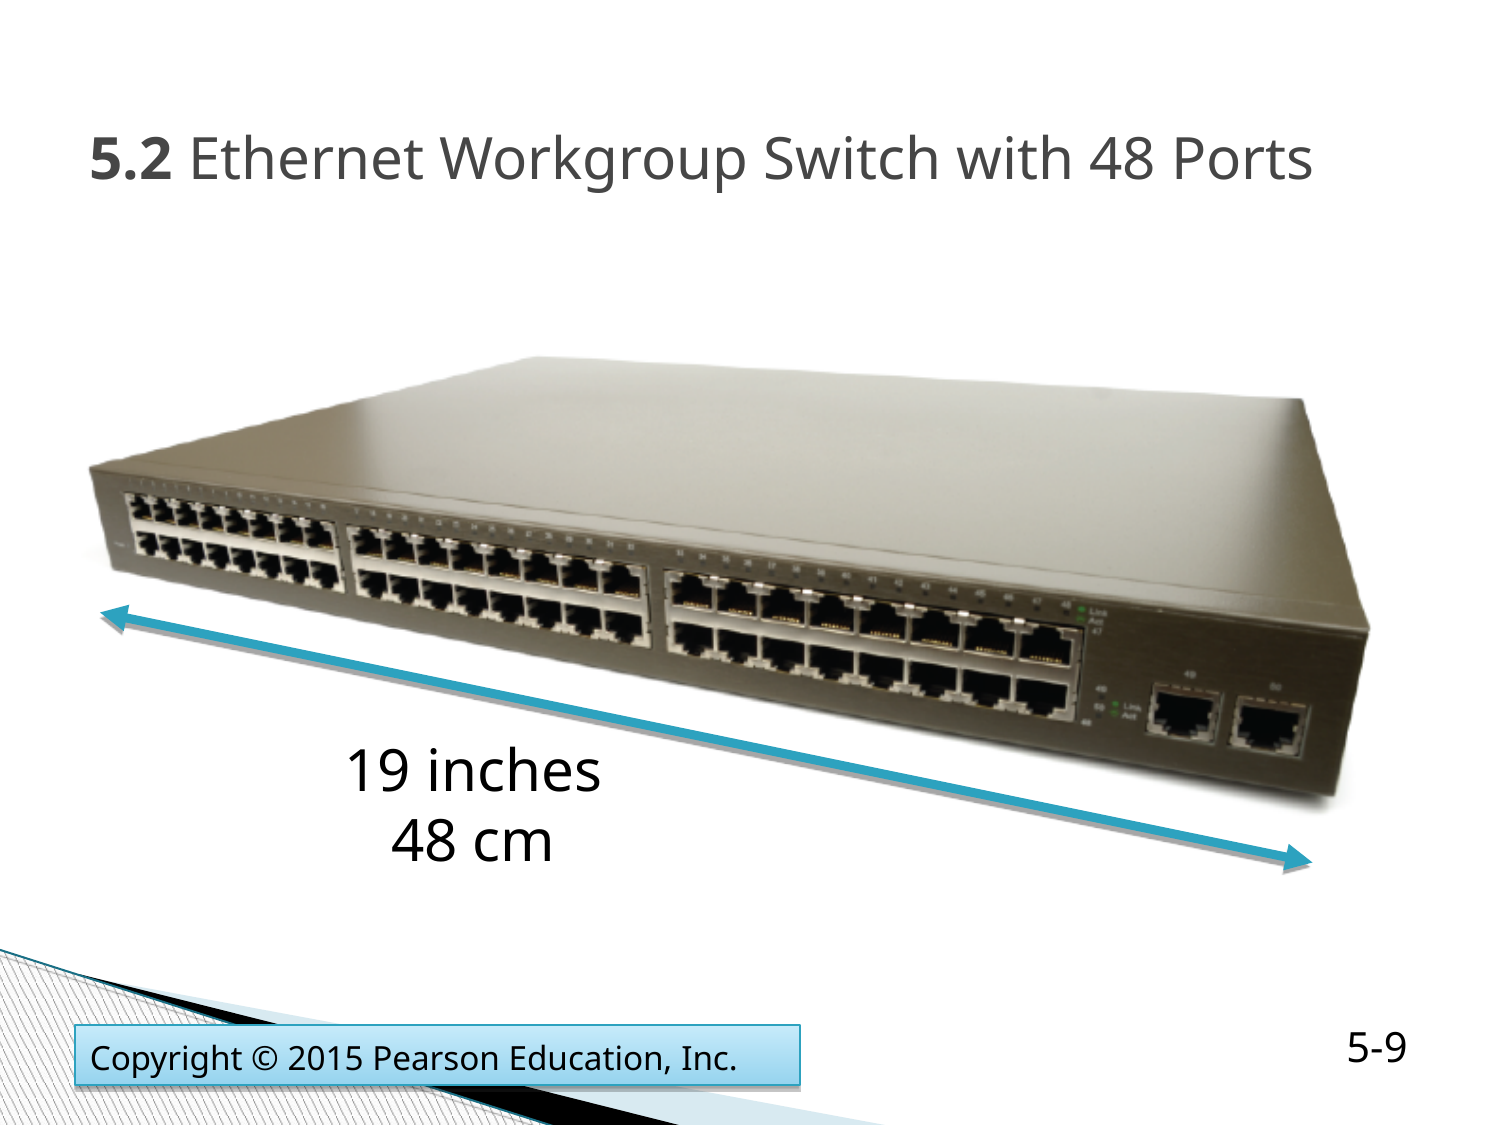

# 5.2 Ethernet Workgroup Switch with 48 Ports
19 inches
48 cm
Copyright © 2015 Pearson Education, Inc.